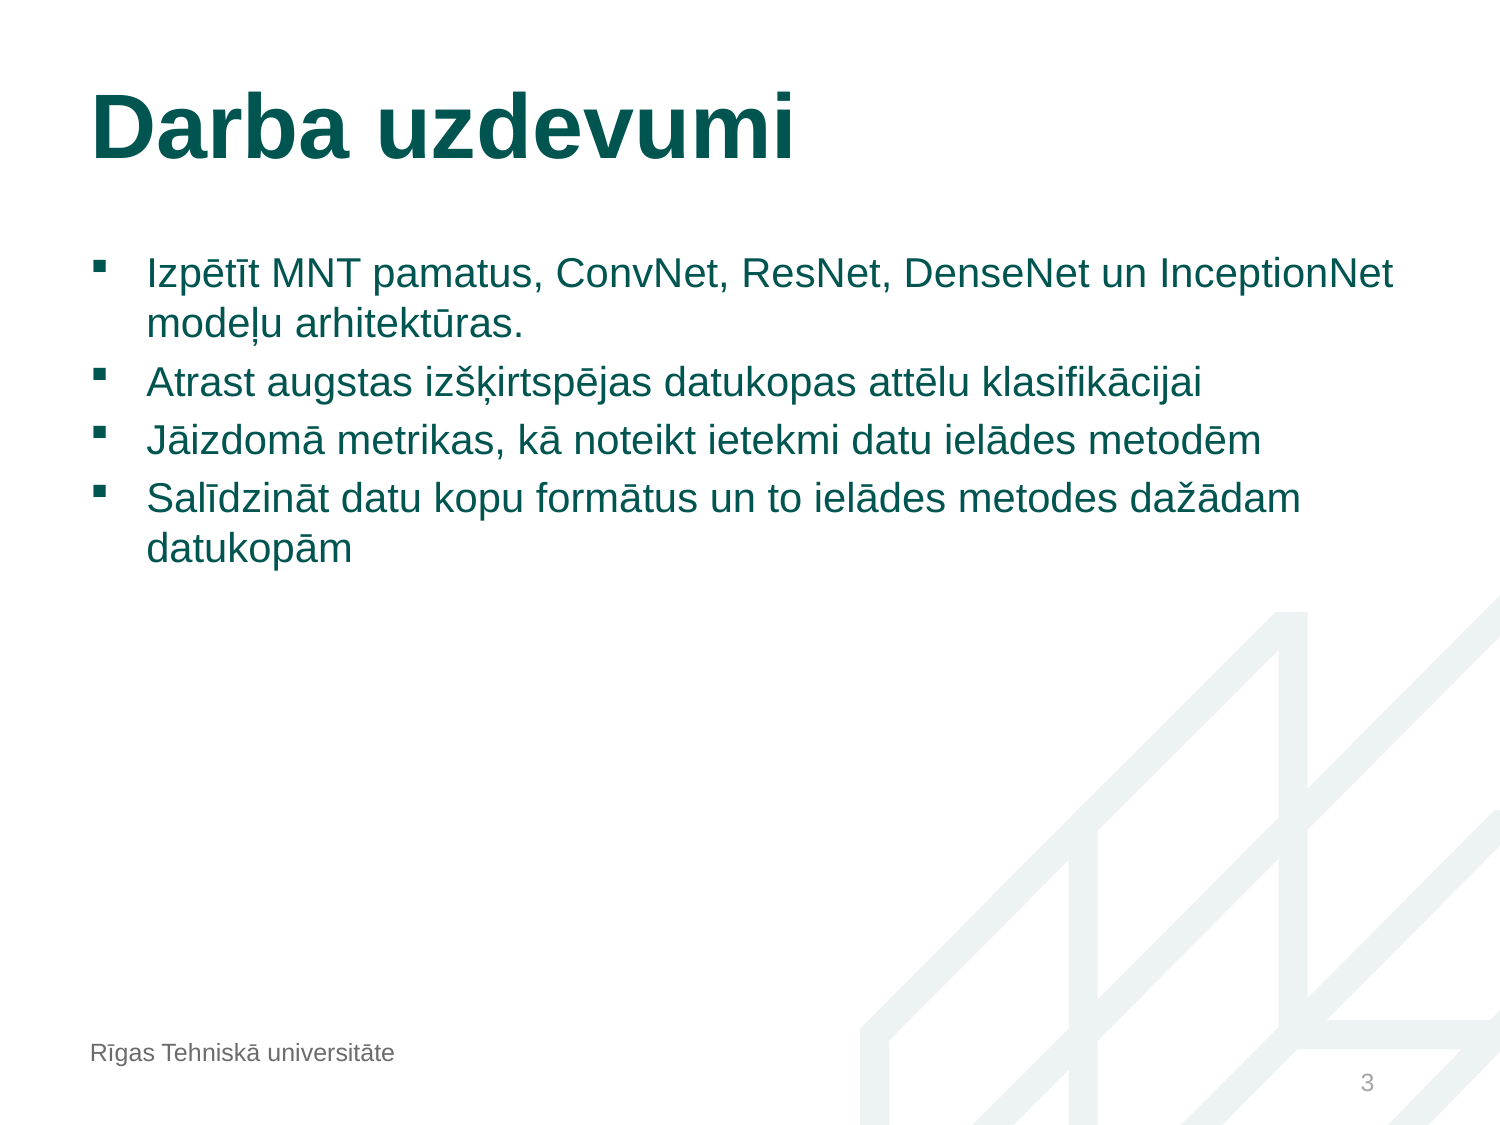

Darba uzdevumi
# Izpētīt MNT pamatus, ConvNet, ResNet, DenseNet un InceptionNet modeļu arhitektūras.
Atrast augstas izšķirtspējas datukopas attēlu klasifikācijai
Jāizdomā metrikas, kā noteikt ietekmi datu ielādes metodēm
Salīdzināt datu kopu formātus un to ielādes metodes dažādam datukopām
Rīgas Tehniskā universitāte